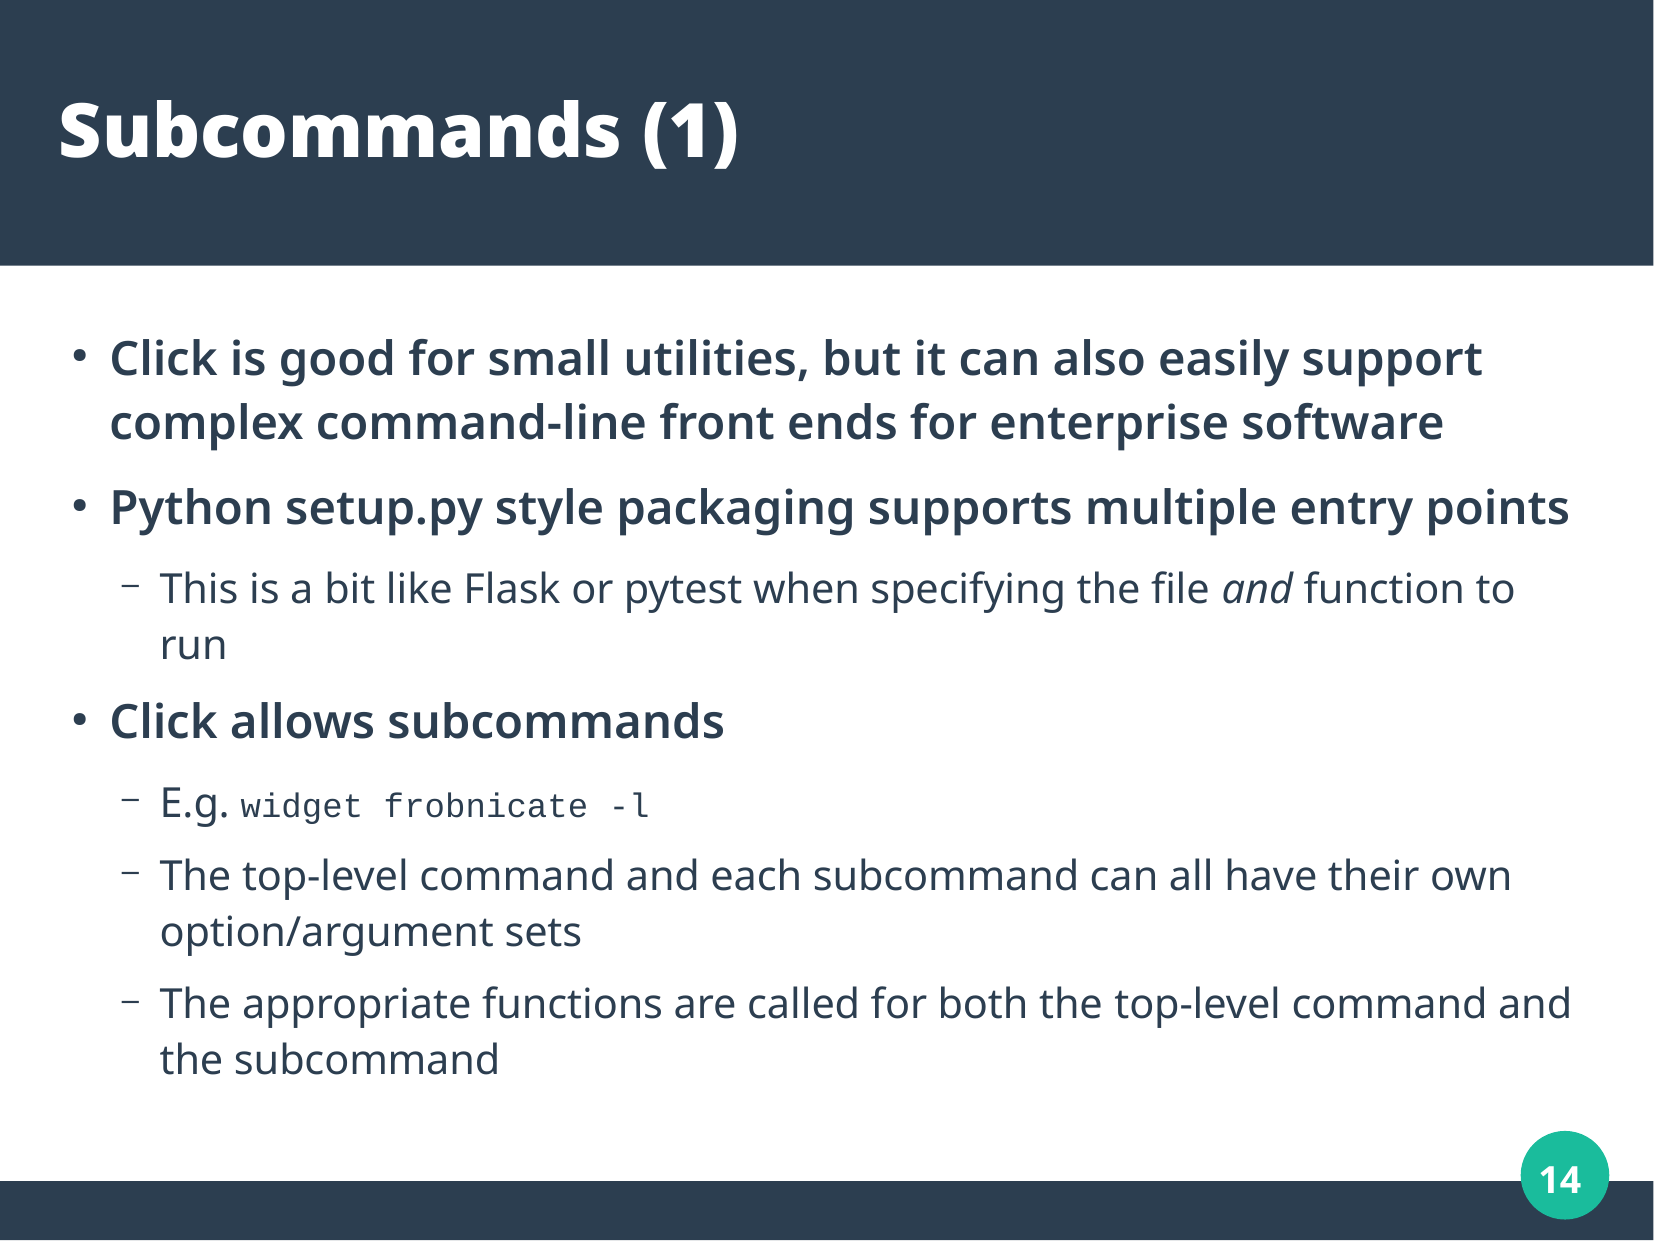

# Subcommands (1)
Click is good for small utilities, but it can also easily support complex command-line front ends for enterprise software
Python setup.py style packaging supports multiple entry points
This is a bit like Flask or pytest when specifying the file and function to run
Click allows subcommands
E.g. widget frobnicate -l
The top-level command and each subcommand can all have their own option/argument sets
The appropriate functions are called for both the top-level command and the subcommand